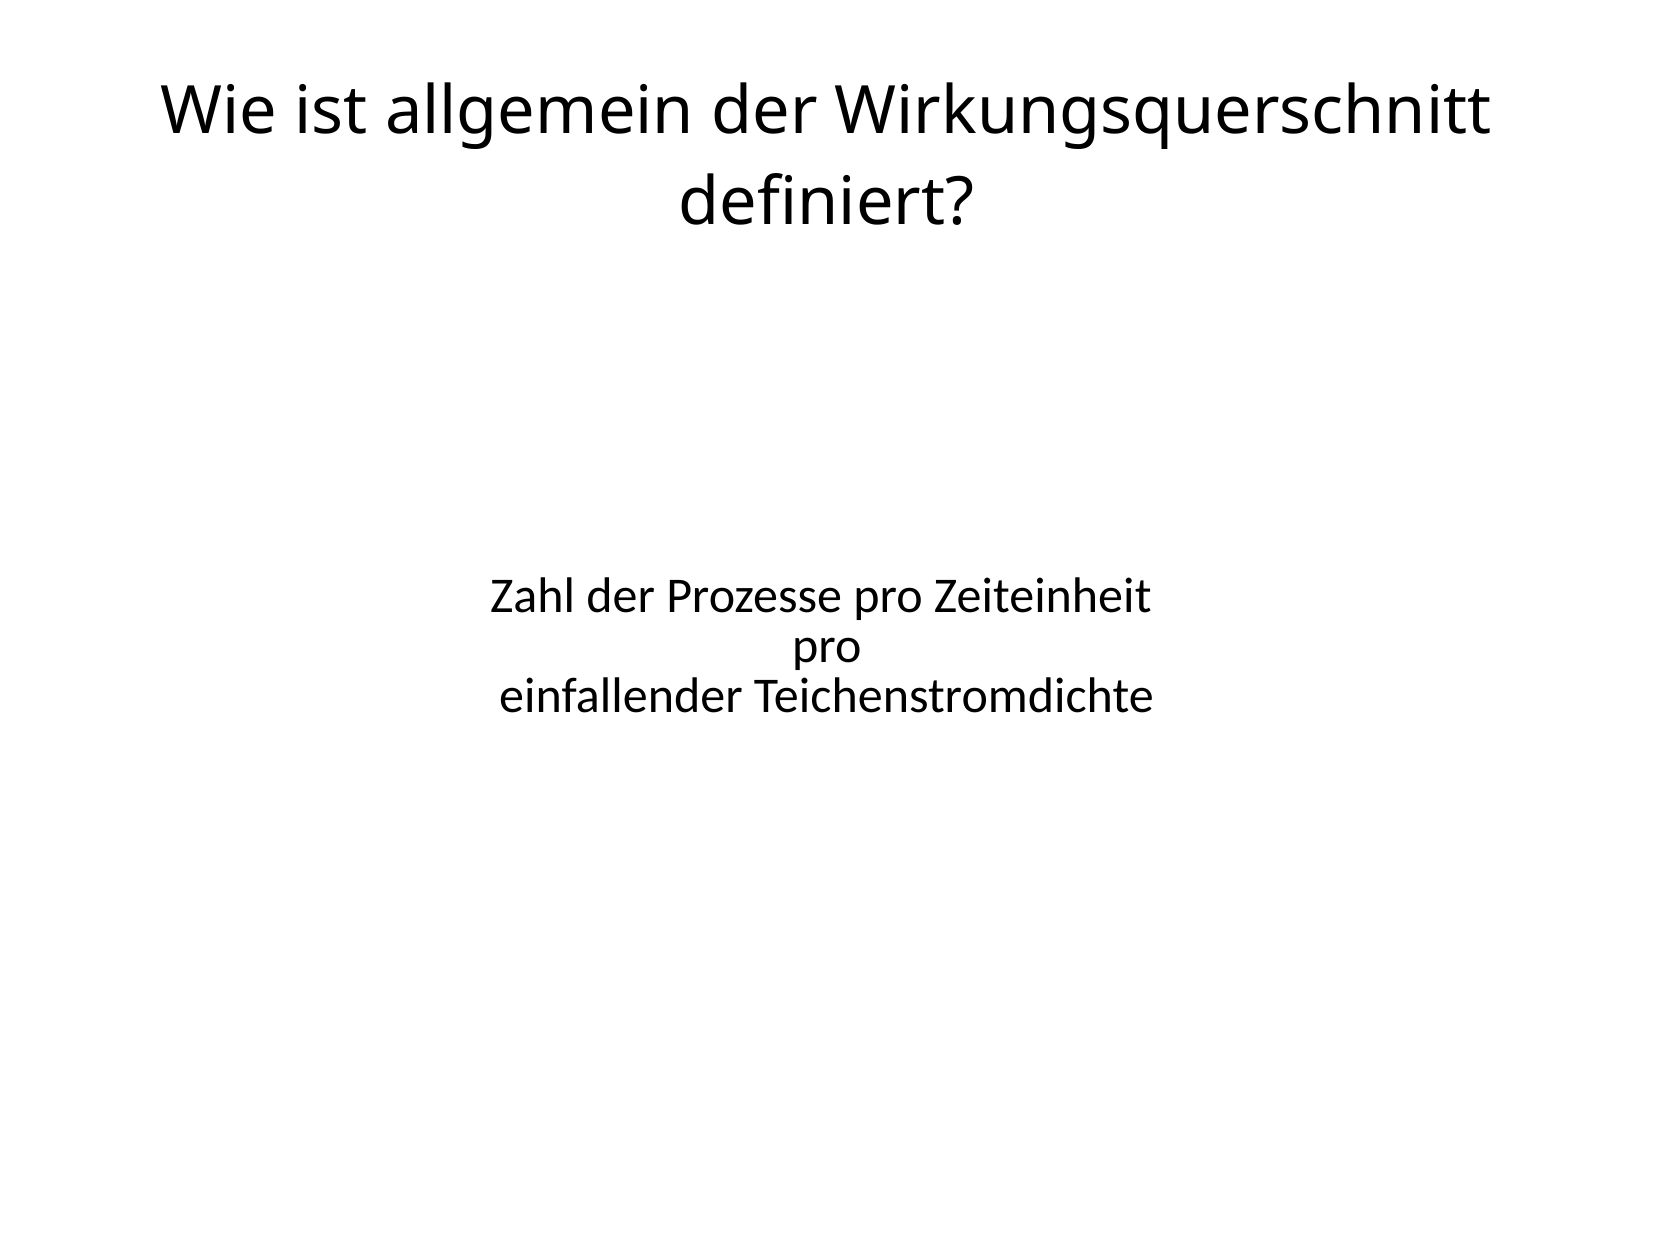

# Wie ist allgemein der Wirkungsquerschnitt definiert?
Zahl der Prozesse pro Zeiteinheit
pro
einfallender Teichenstromdichte